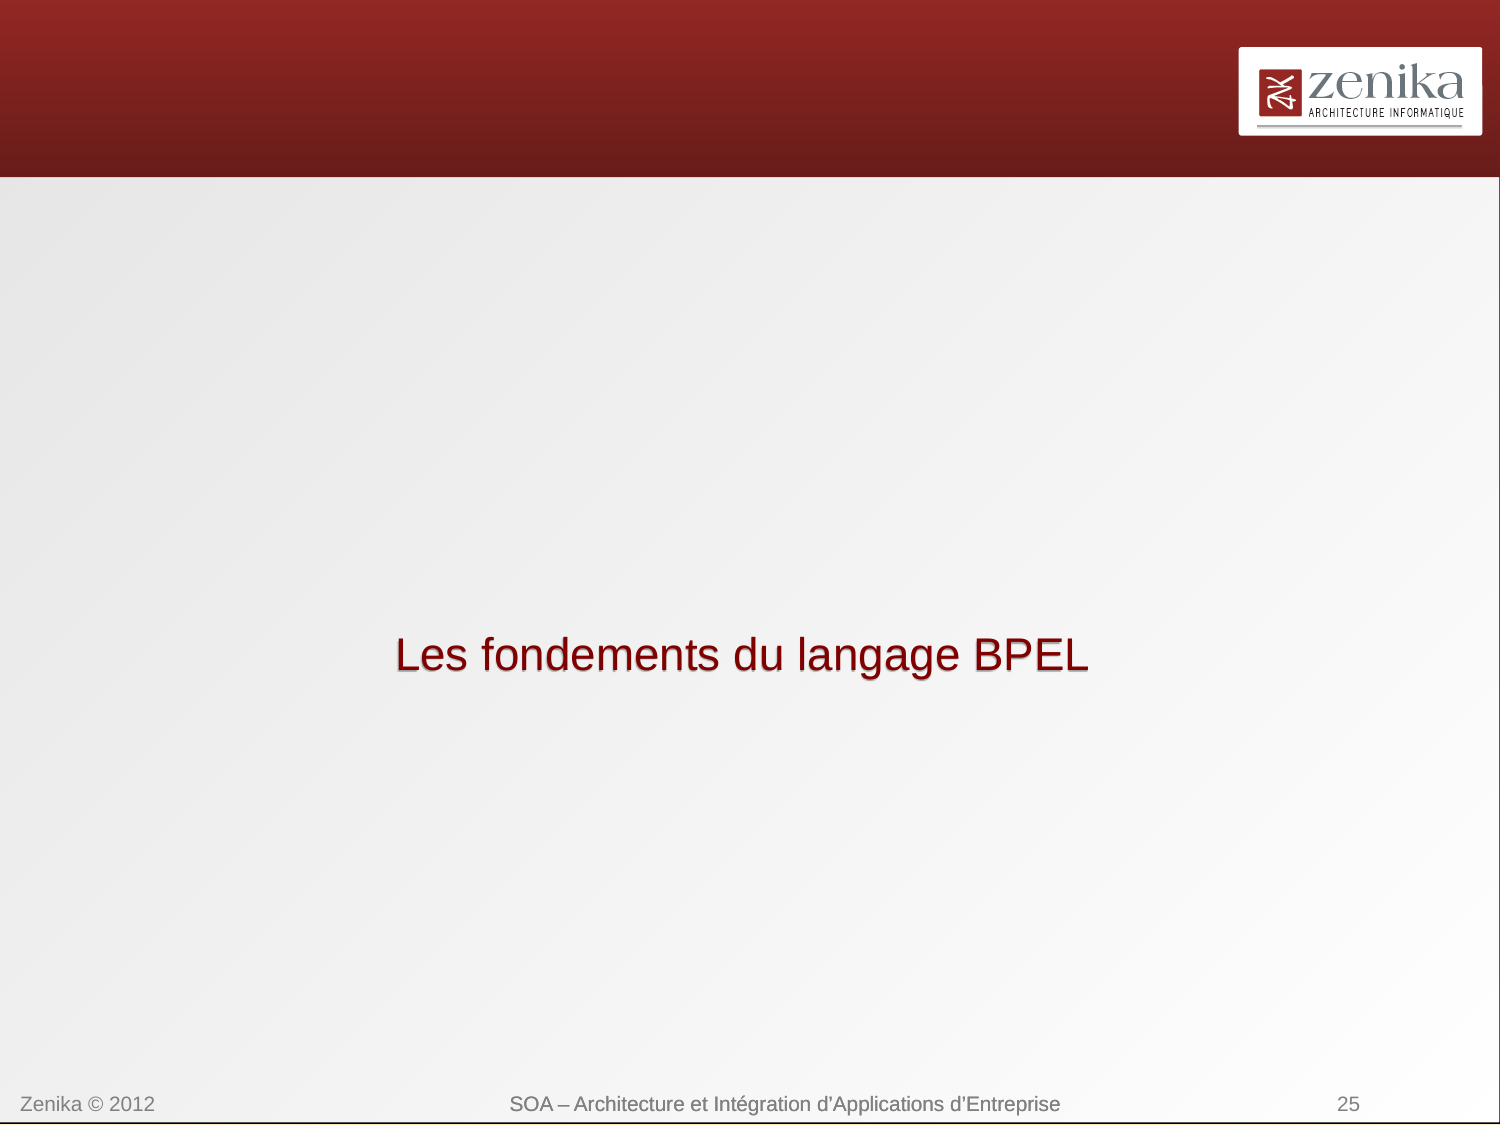

# Les fondements du langage BPEL
SOA – Architecture et Intégration d’Applications d’Entreprise